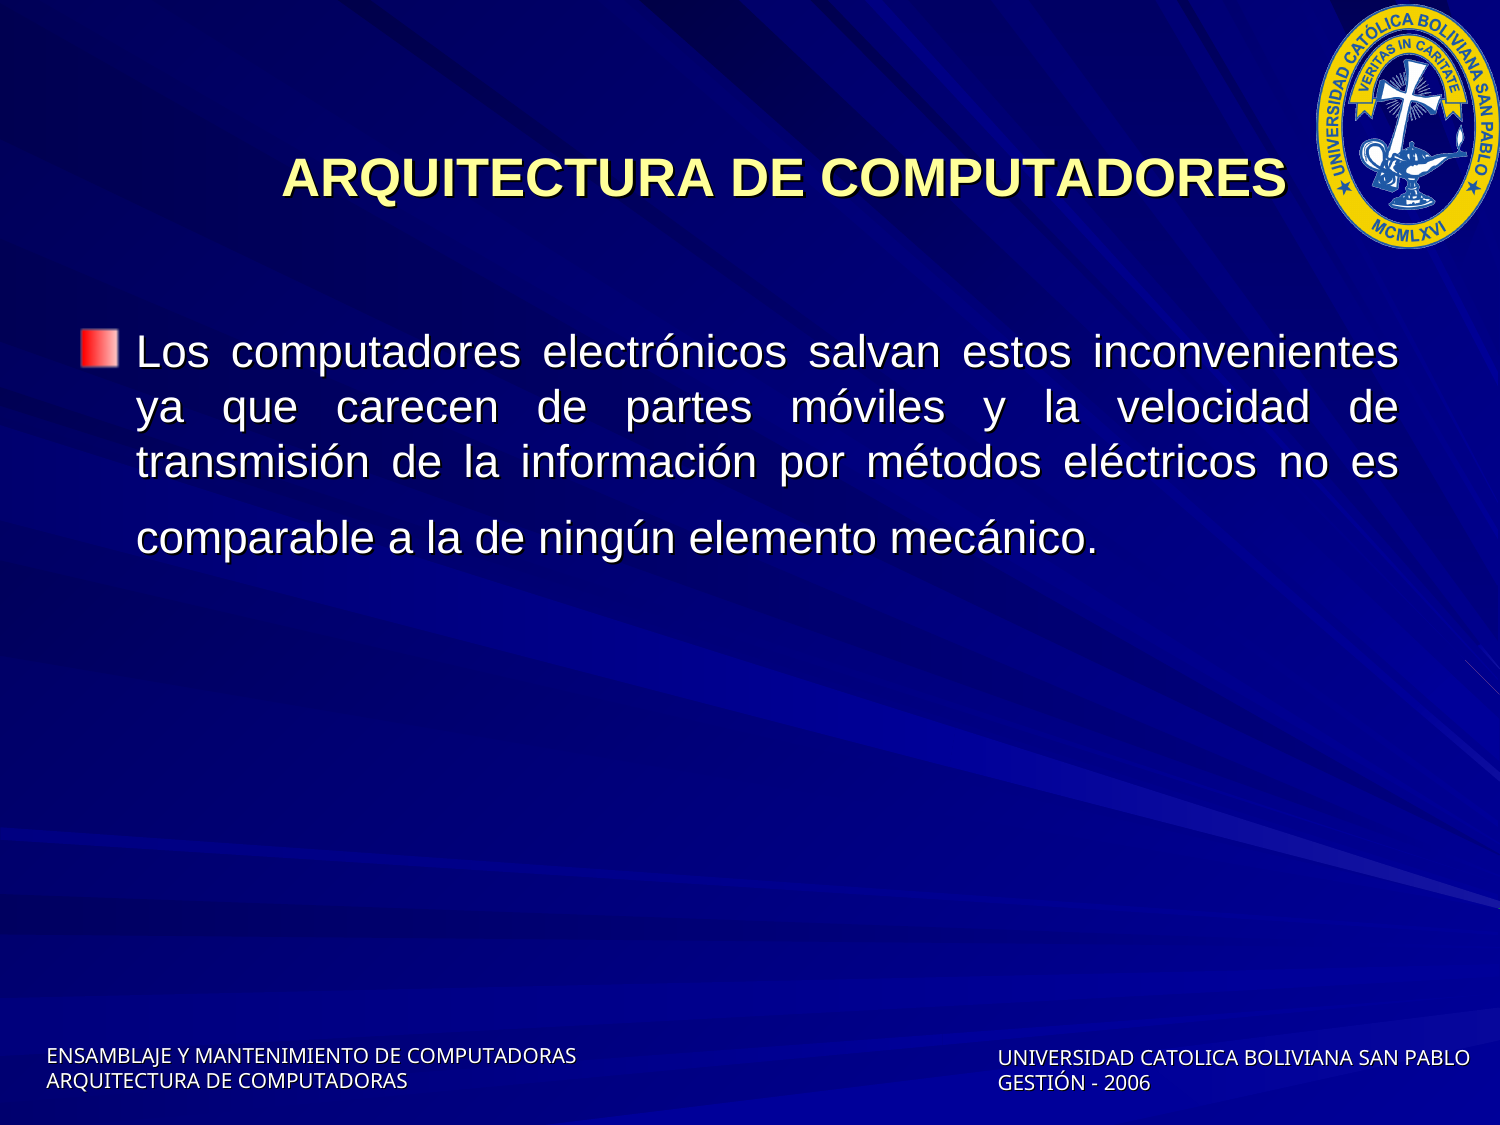

ARQUITECTURA DE COMPUTADORES
# Los computadores electrónicos salvan estos inconvenientes ya que carecen de partes móviles y la velocidad de transmisión de la información por métodos eléctricos no es comparable a la de ningún elemento mecánico.